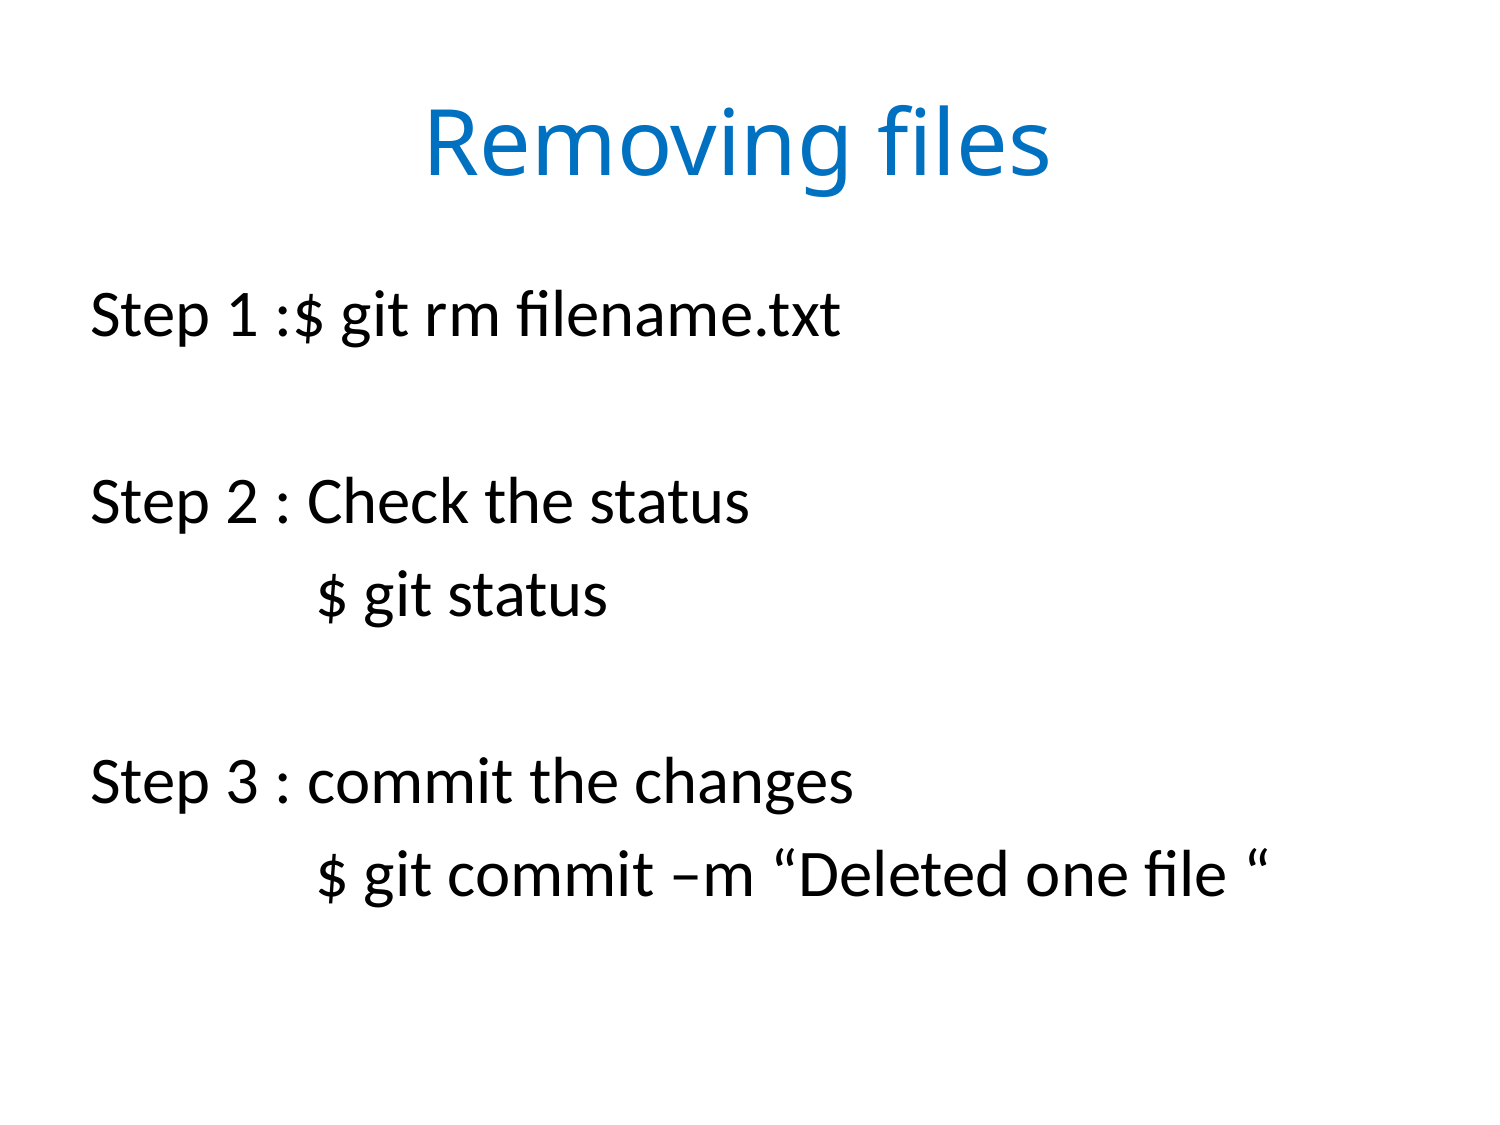

# Removing files
Step 1 :$ git rm filename.txt
Step 2 : Check the status
 $ git status
Step 3 : commit the changes
 $ git commit –m “Deleted one file “